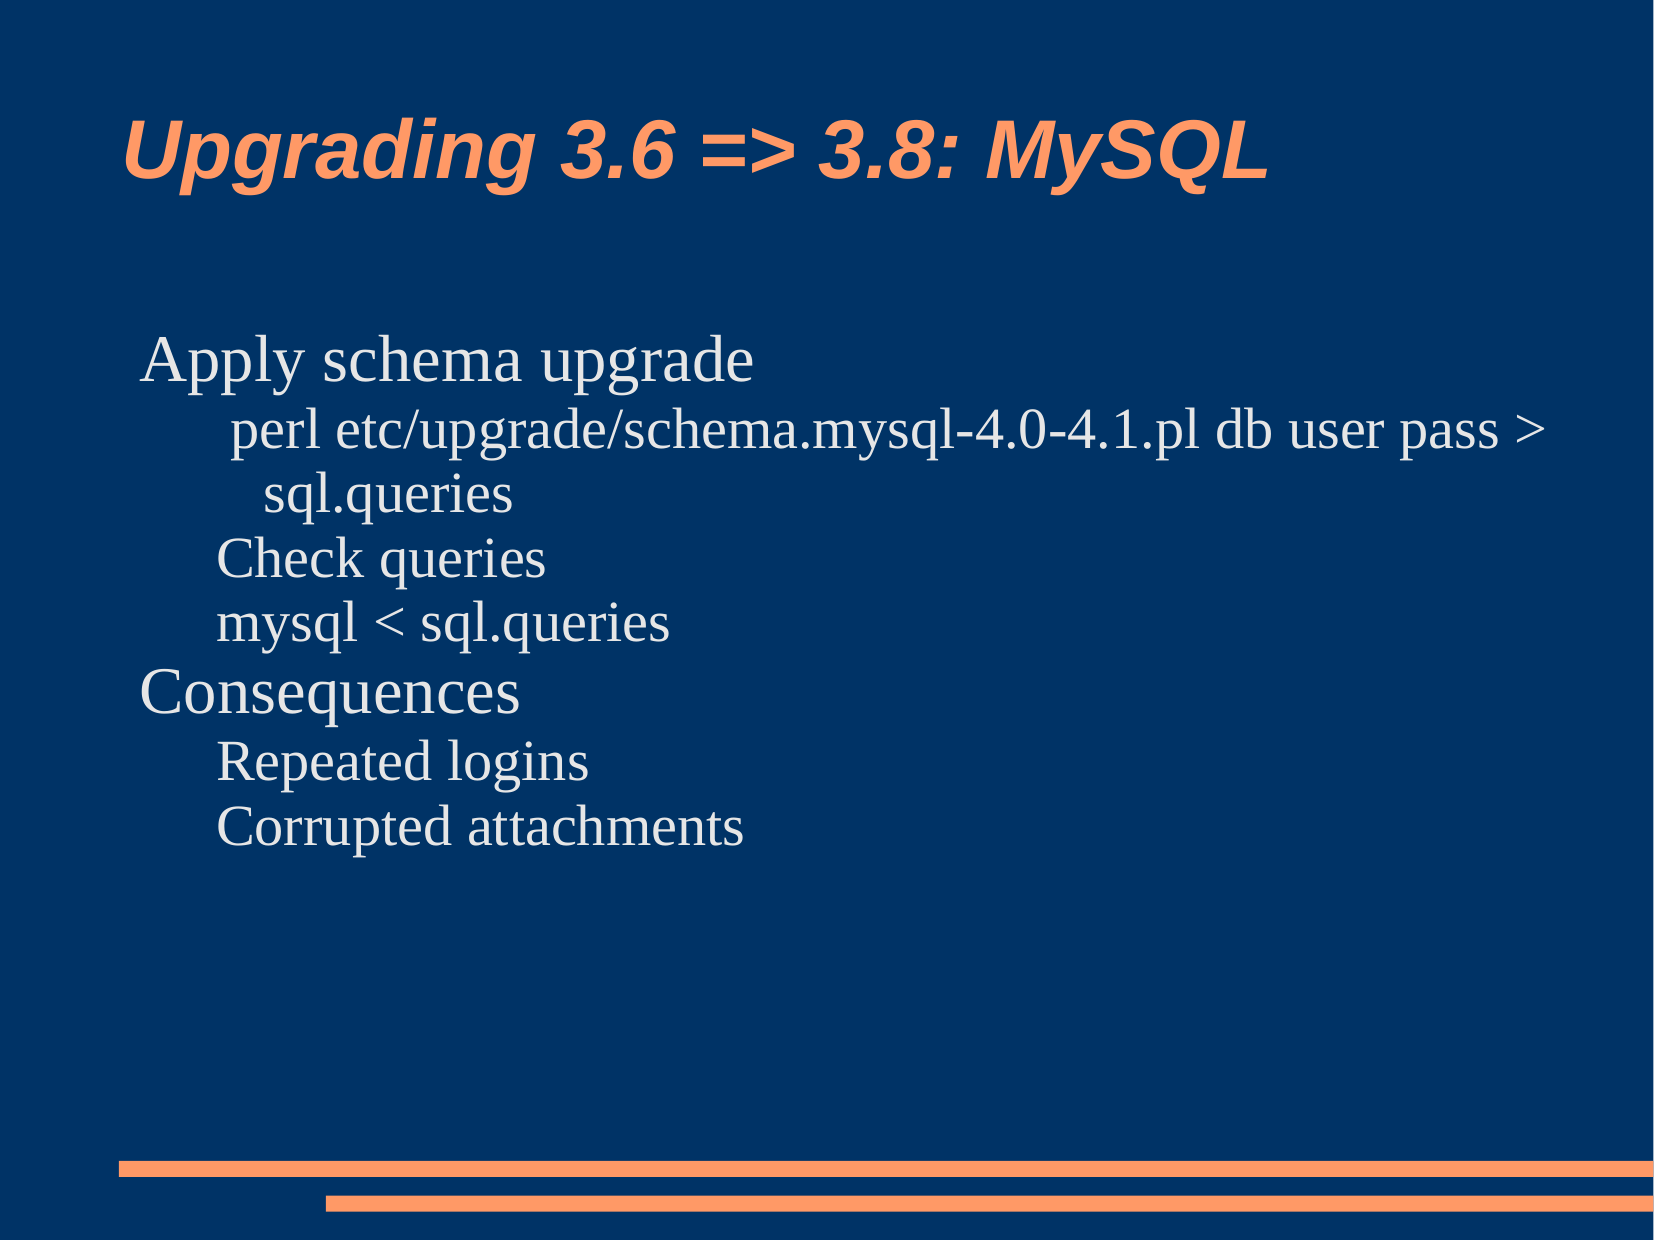

# Upgrading 3.6 => 3.8: MySQL
Apply schema upgrade
 perl etc/upgrade/schema.mysql-4.0-4.1.pl db user pass > sql.queries
Check queries
mysql < sql.queries
Consequences
Repeated logins
Corrupted attachments